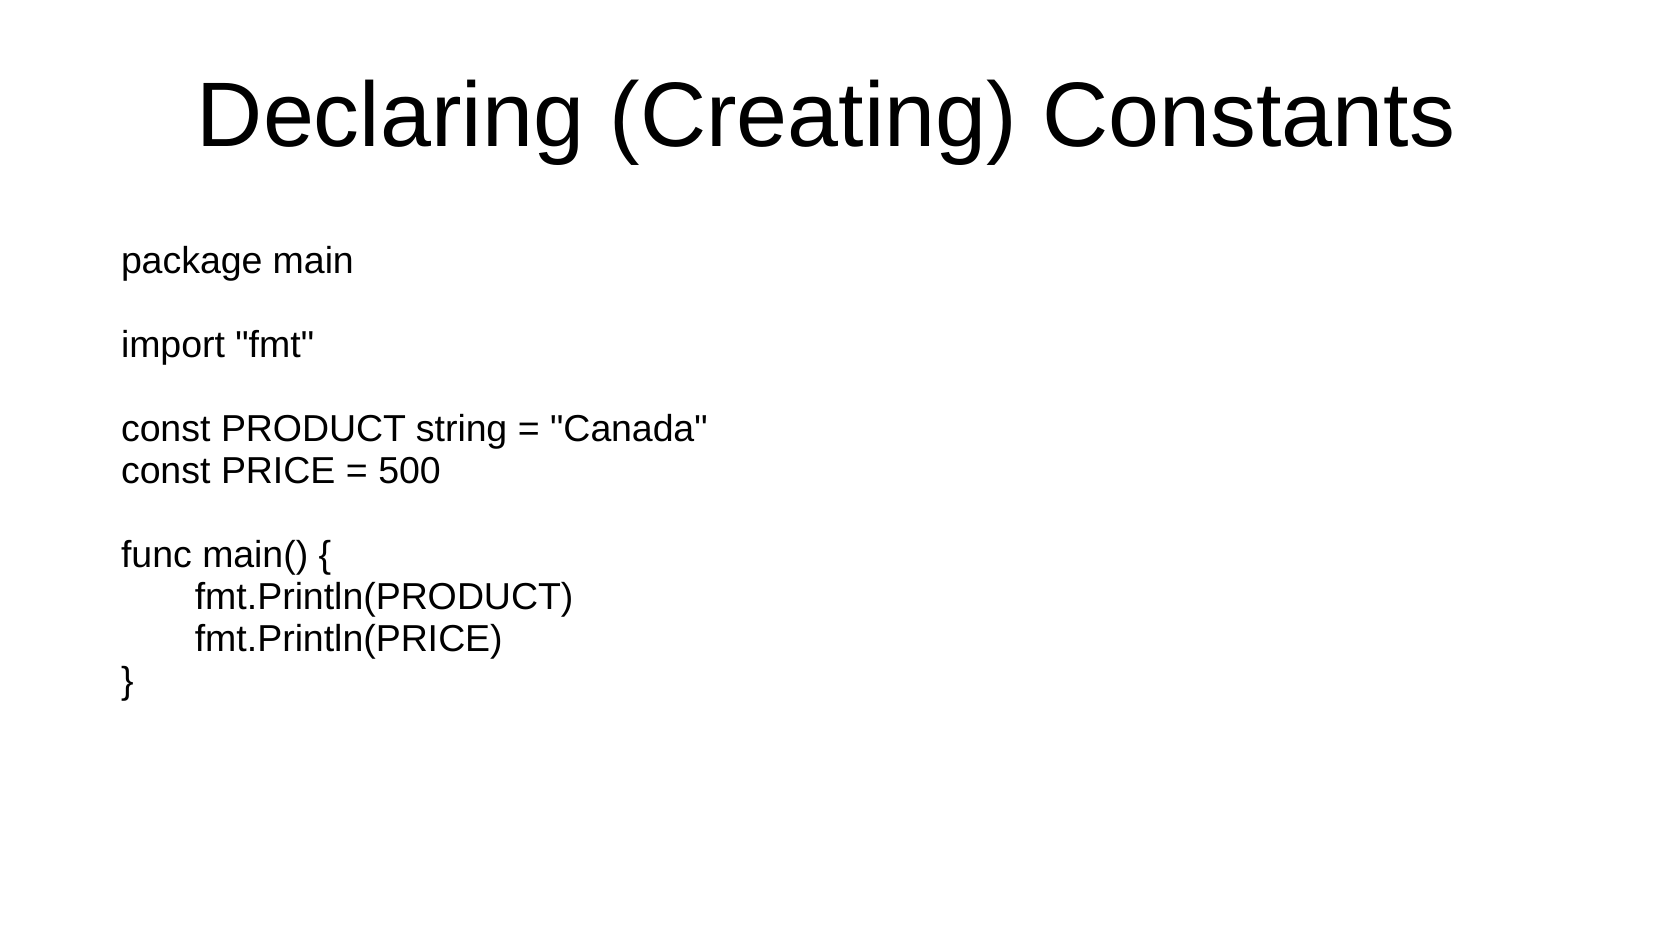

# Declaring (Creating) Constants
package main
import "fmt"
const PRODUCT string = "Canada"
const PRICE = 500
func main() {
	fmt.Println(PRODUCT)
	fmt.Println(PRICE)
}